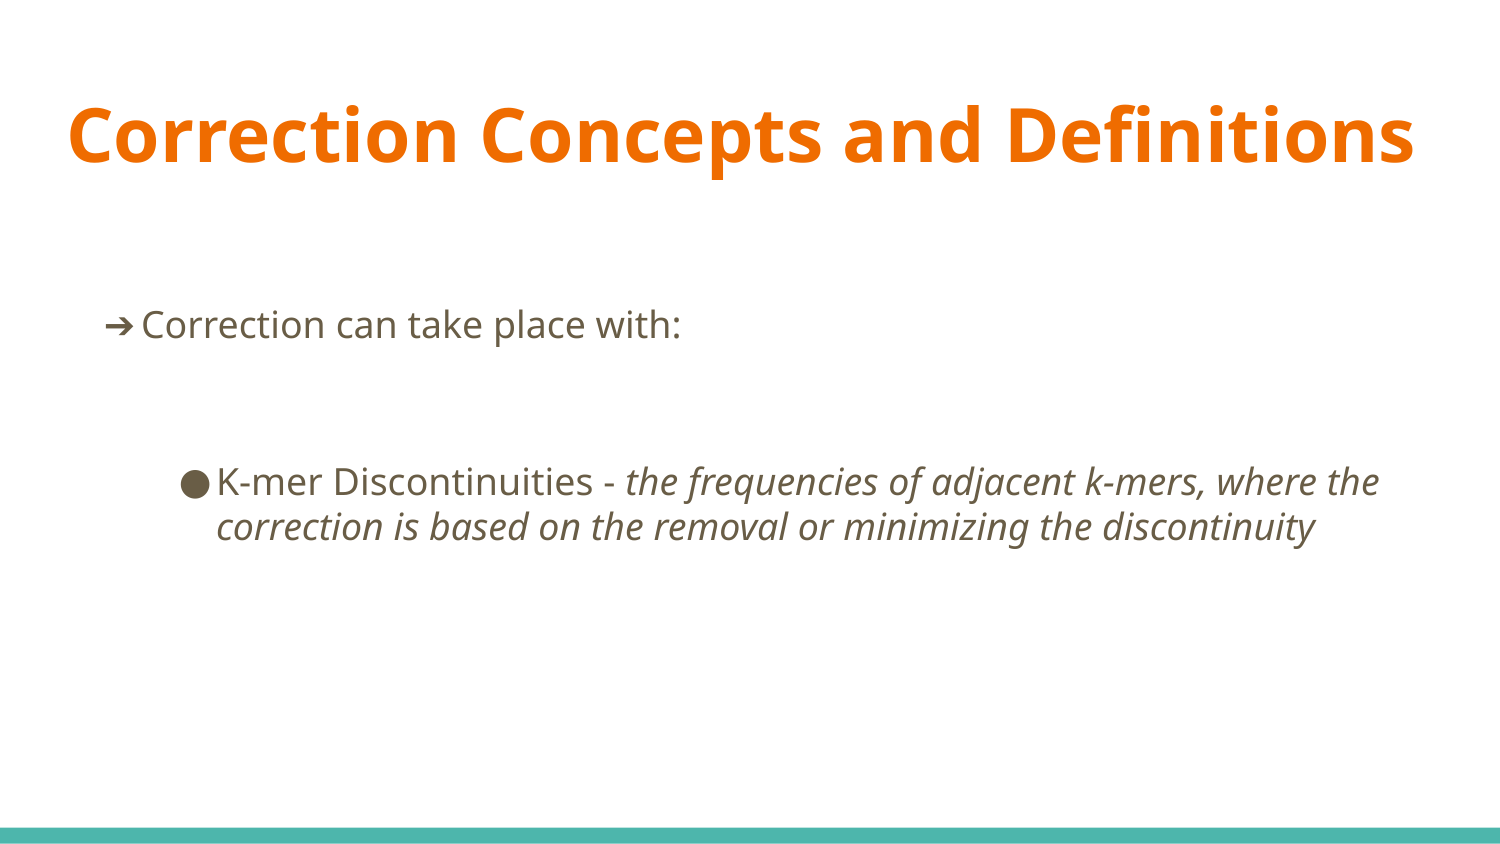

# Correction Concepts and Definitions
Correction can take place with:
K-mer Discontinuities - the frequencies of adjacent k-mers, where the correction is based on the removal or minimizing the discontinuity